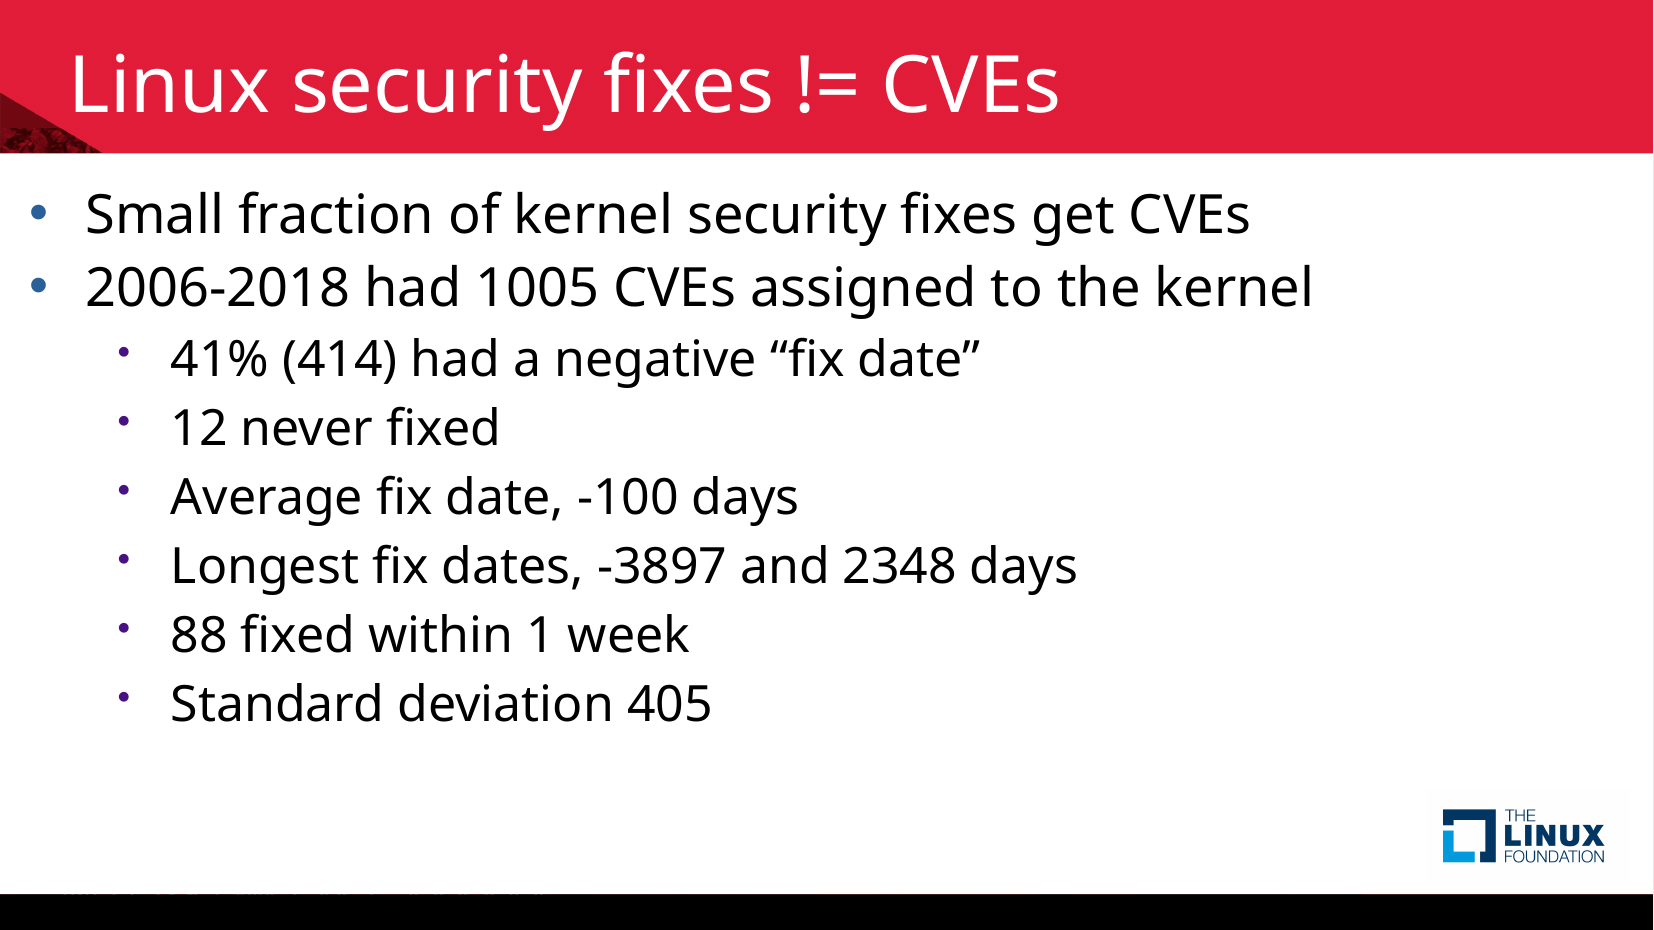

# Linux security fixes != CVEs
Small fraction of kernel security fixes get CVEs
2006-2018 had 1005 CVEs assigned to the kernel
41% (414) had a negative “fix date”
12 never fixed
Average fix date, -100 days
Longest fix dates, -3897 and 2348 days
88 fixed within 1 week
Standard deviation 405